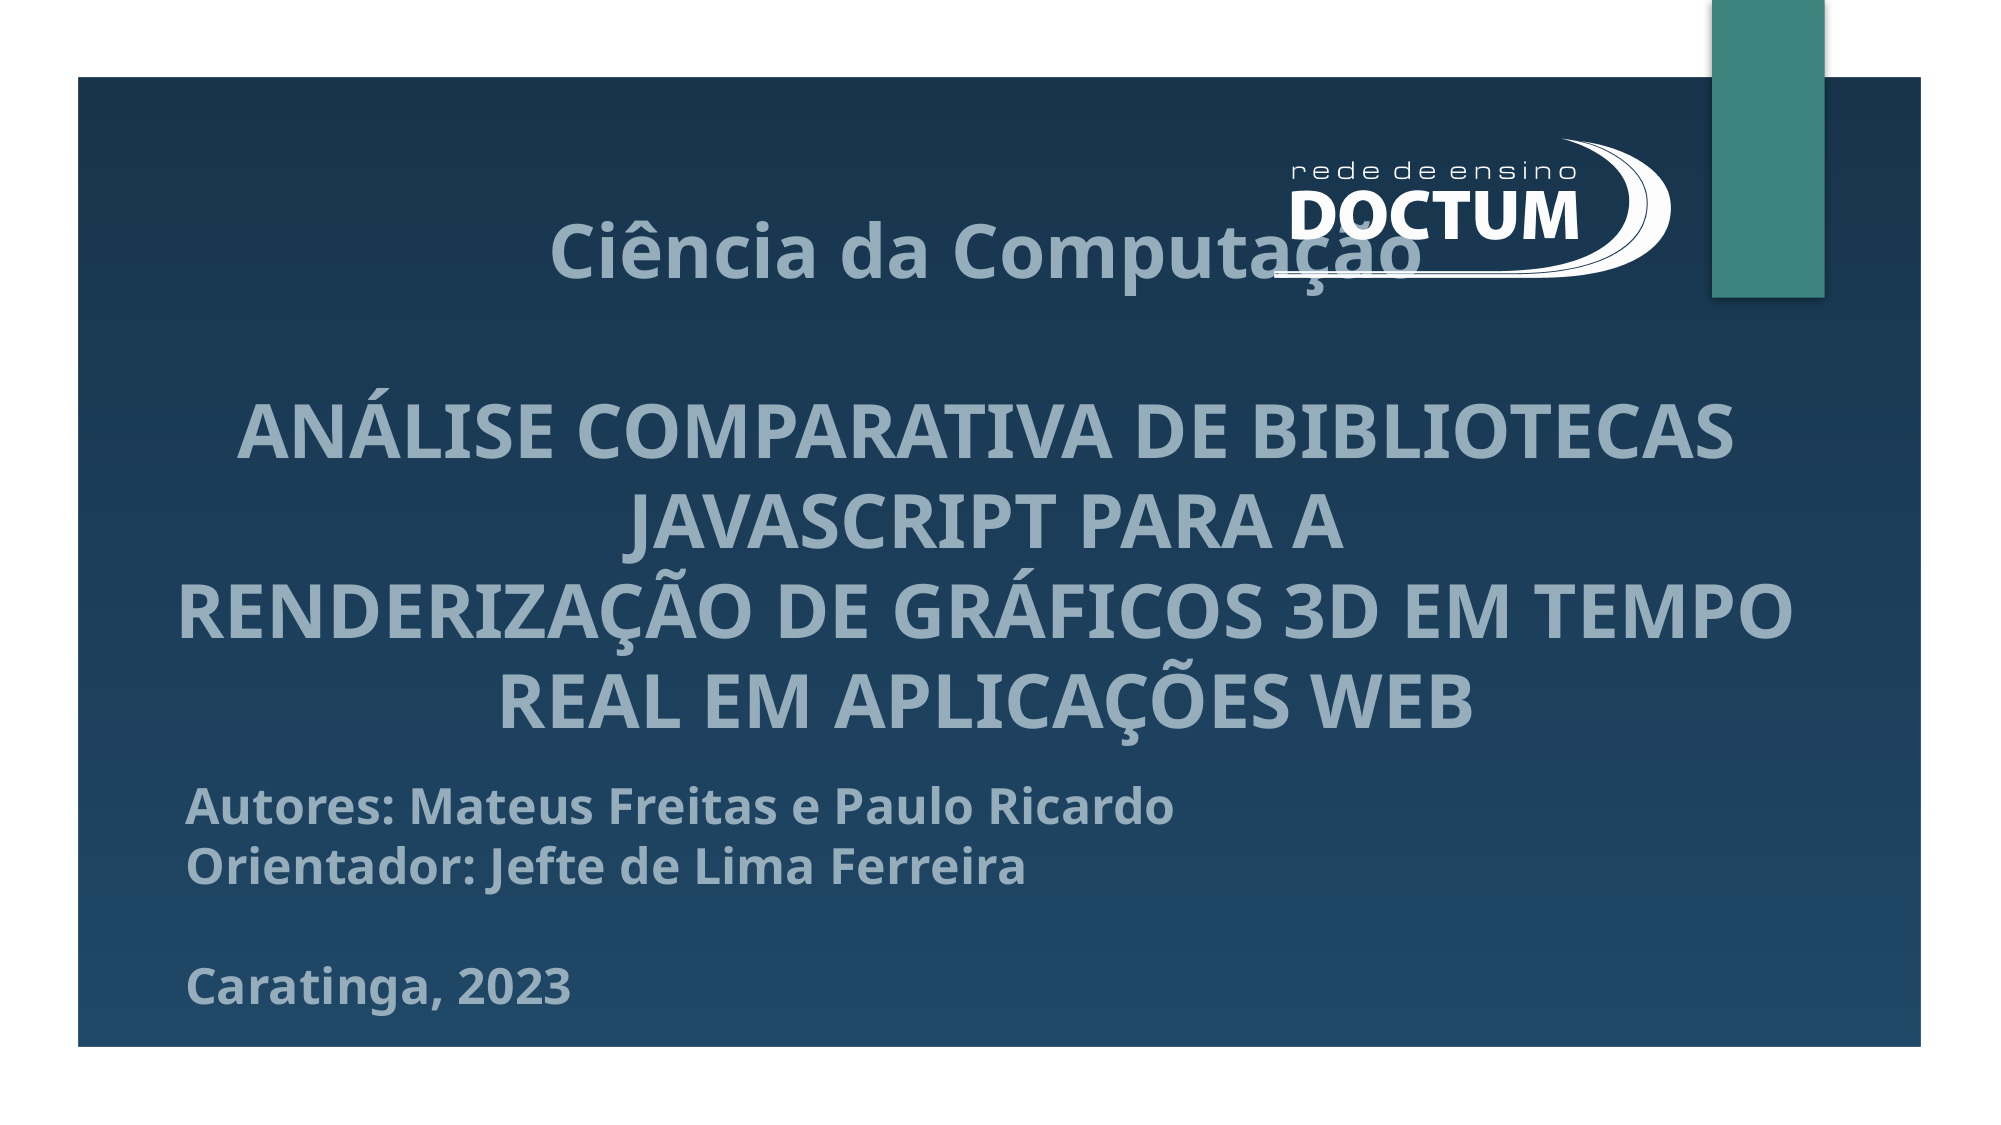

# Ciência da Computação ANÁLISE COMPARATIVA DE BIBLIOTECAS JAVASCRIPT PARA A RENDERIZAÇÃO DE GRÁFICOS 3D EM TEMPO REAL EM APLICAÇÕES WEB
Autores: Mateus Freitas e Paulo Ricardo
Orientador: Jefte de Lima Ferreira
Caratinga, 2023